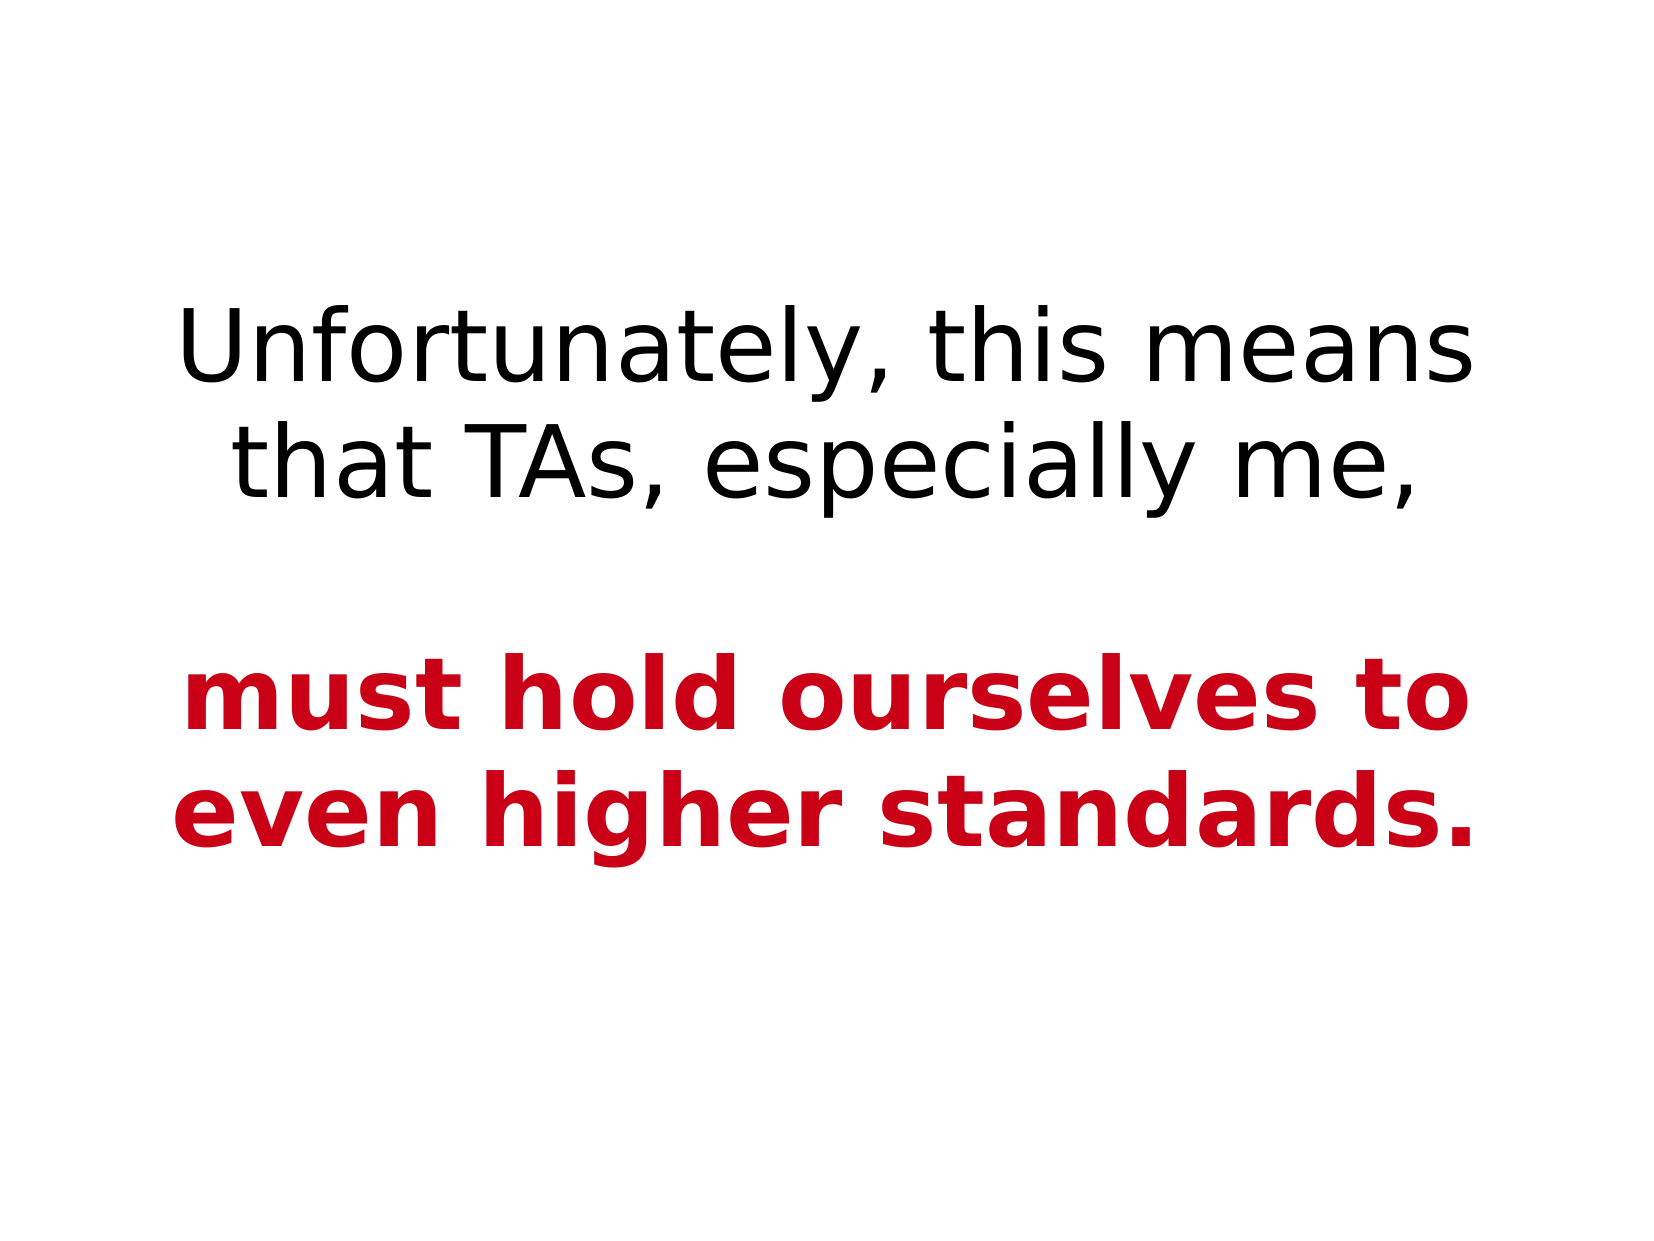

# Unfortunately, this means that TAs, especially me,
must hold ourselves to even higher standards.